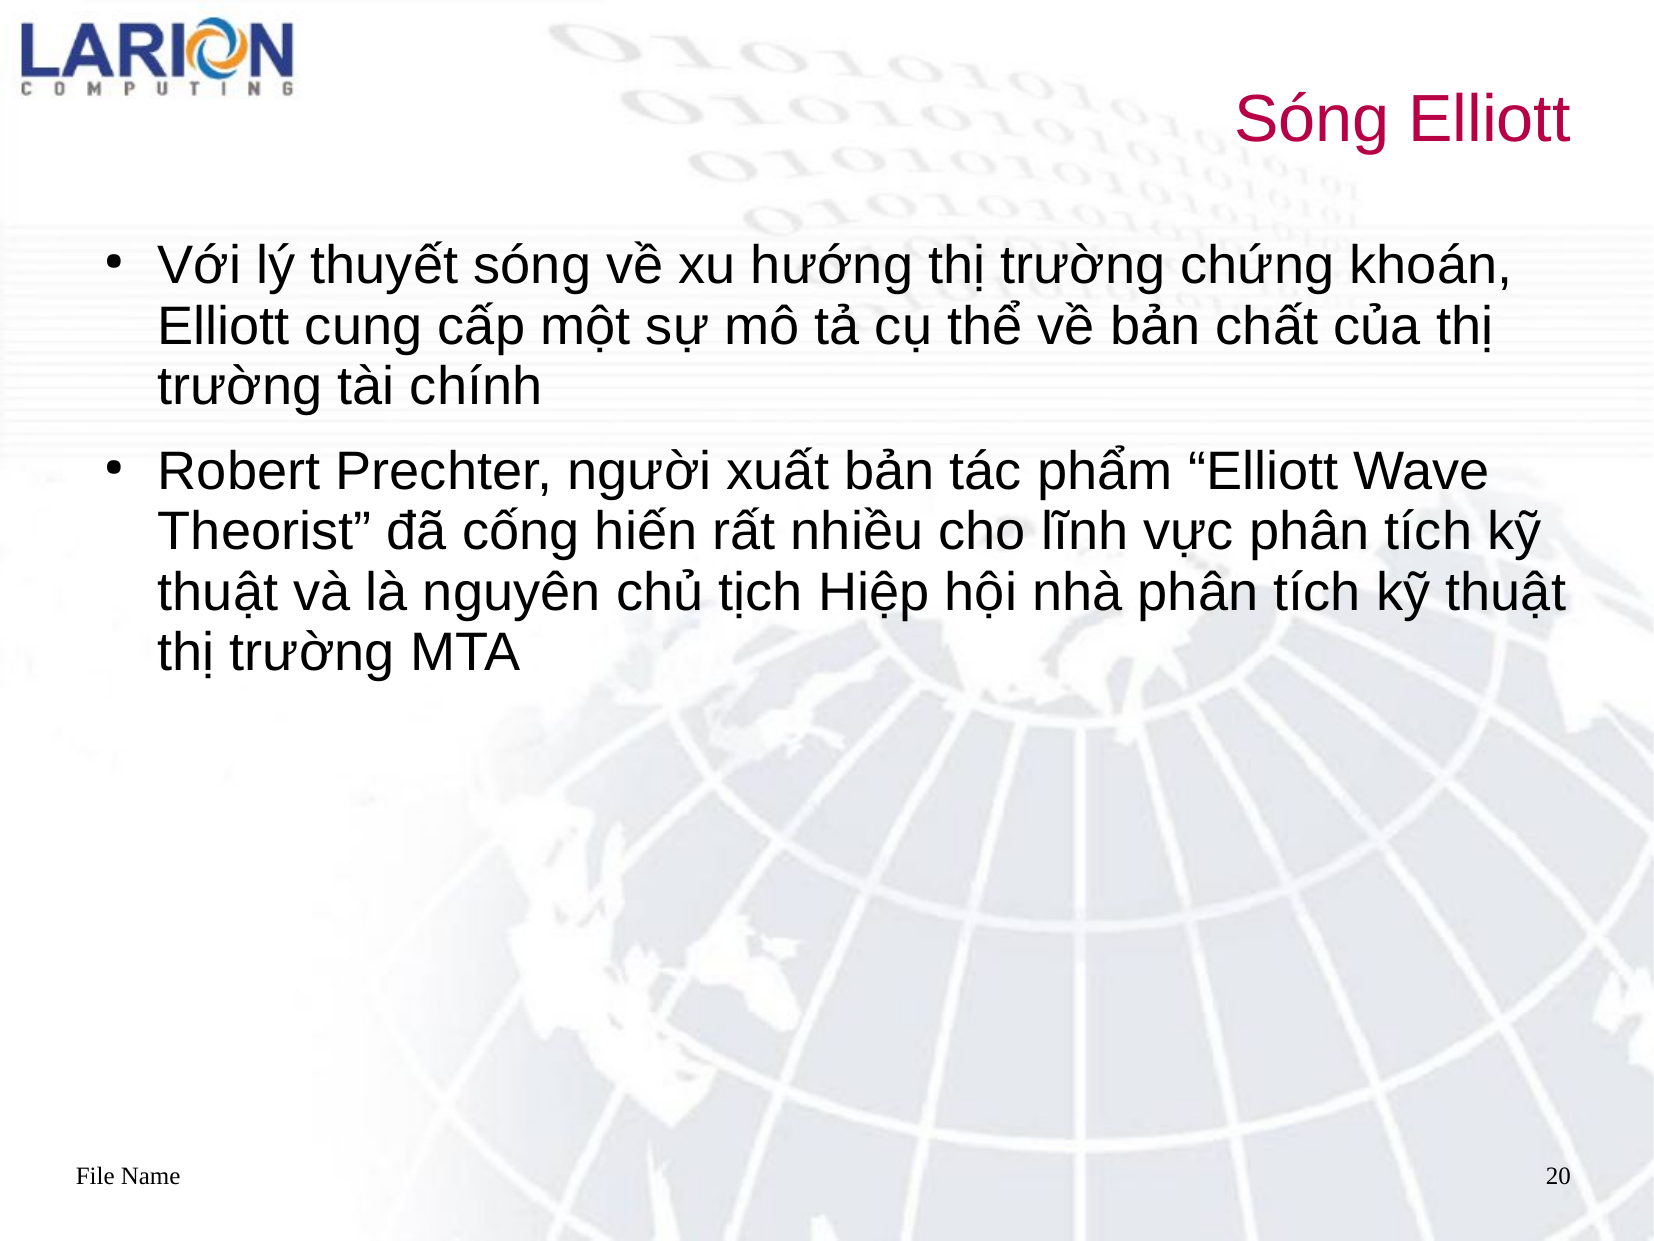

# Sóng Elliott
Với lý thuyết sóng về xu hướng thị trường chứng khoán, Elliott cung cấp một sự mô tả cụ thể về bản chất của thị trường tài chính
Robert Prechter, người xuất bản tác phẩm “Elliott Wave Theorist” đã cống hiến rất nhiều cho lĩnh vực phân tích kỹ thuật và là nguyên chủ tịch Hiệp hội nhà phân tích kỹ thuật thị trường MTA
File Name
20